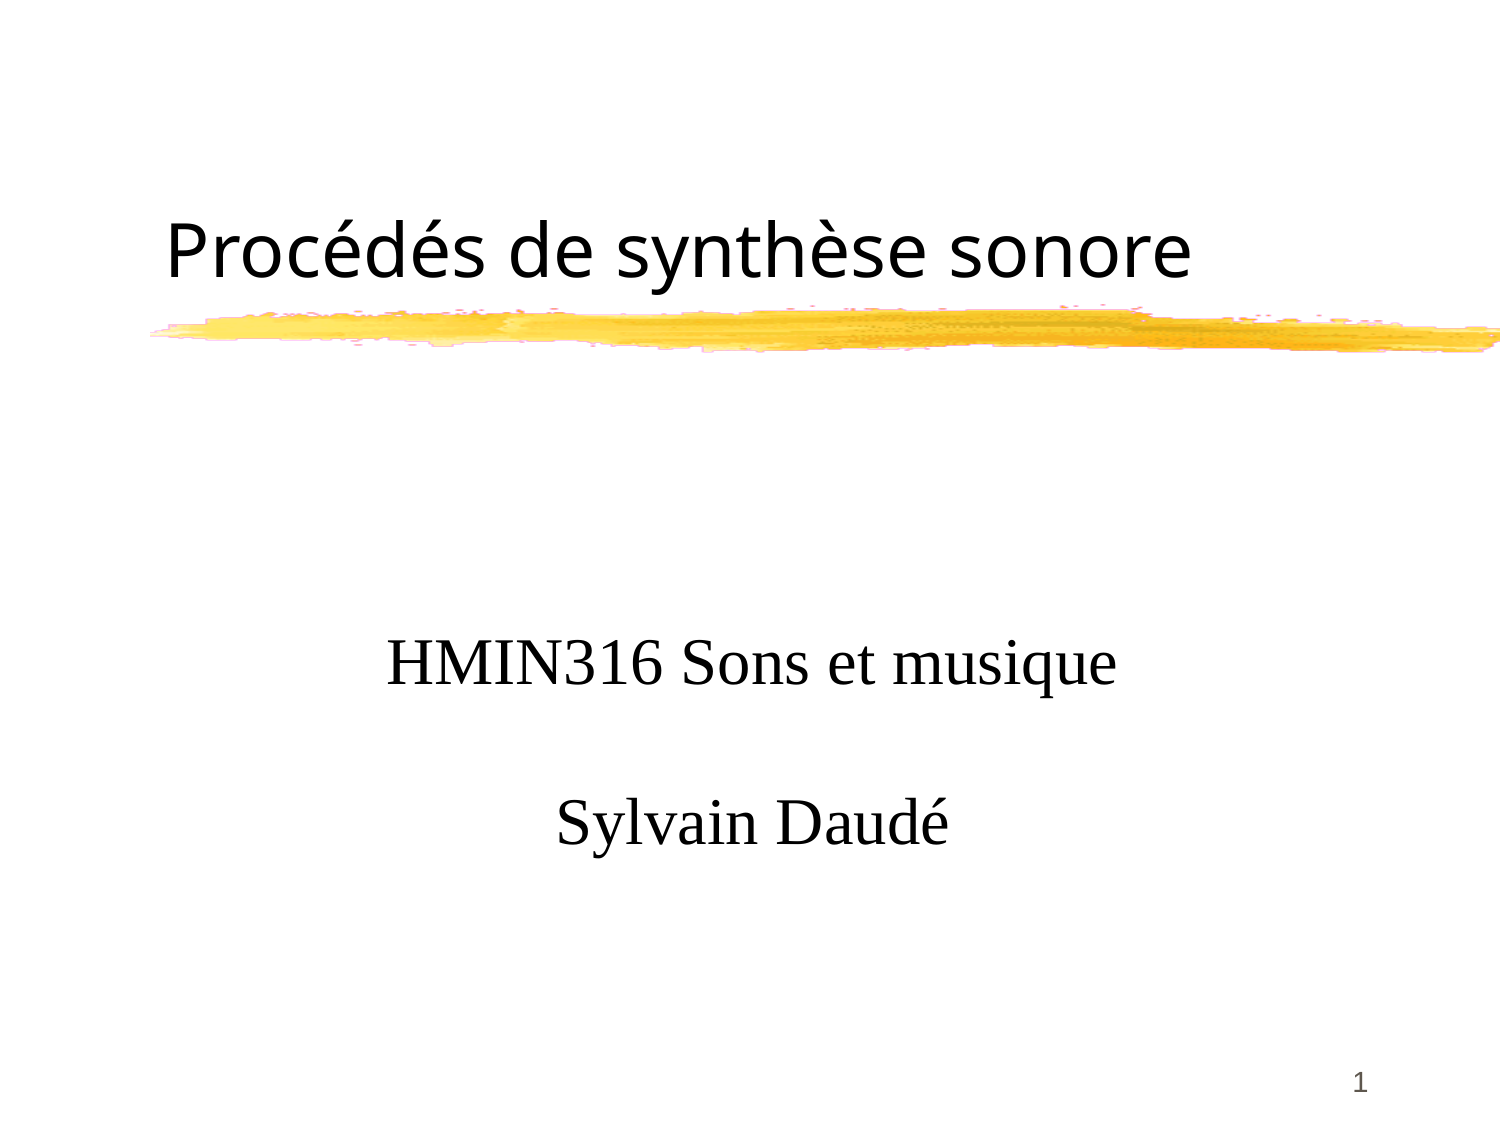

# Procédés de synthèse sonore
HMIN316 Sons et musique
Sylvain Daudé
1